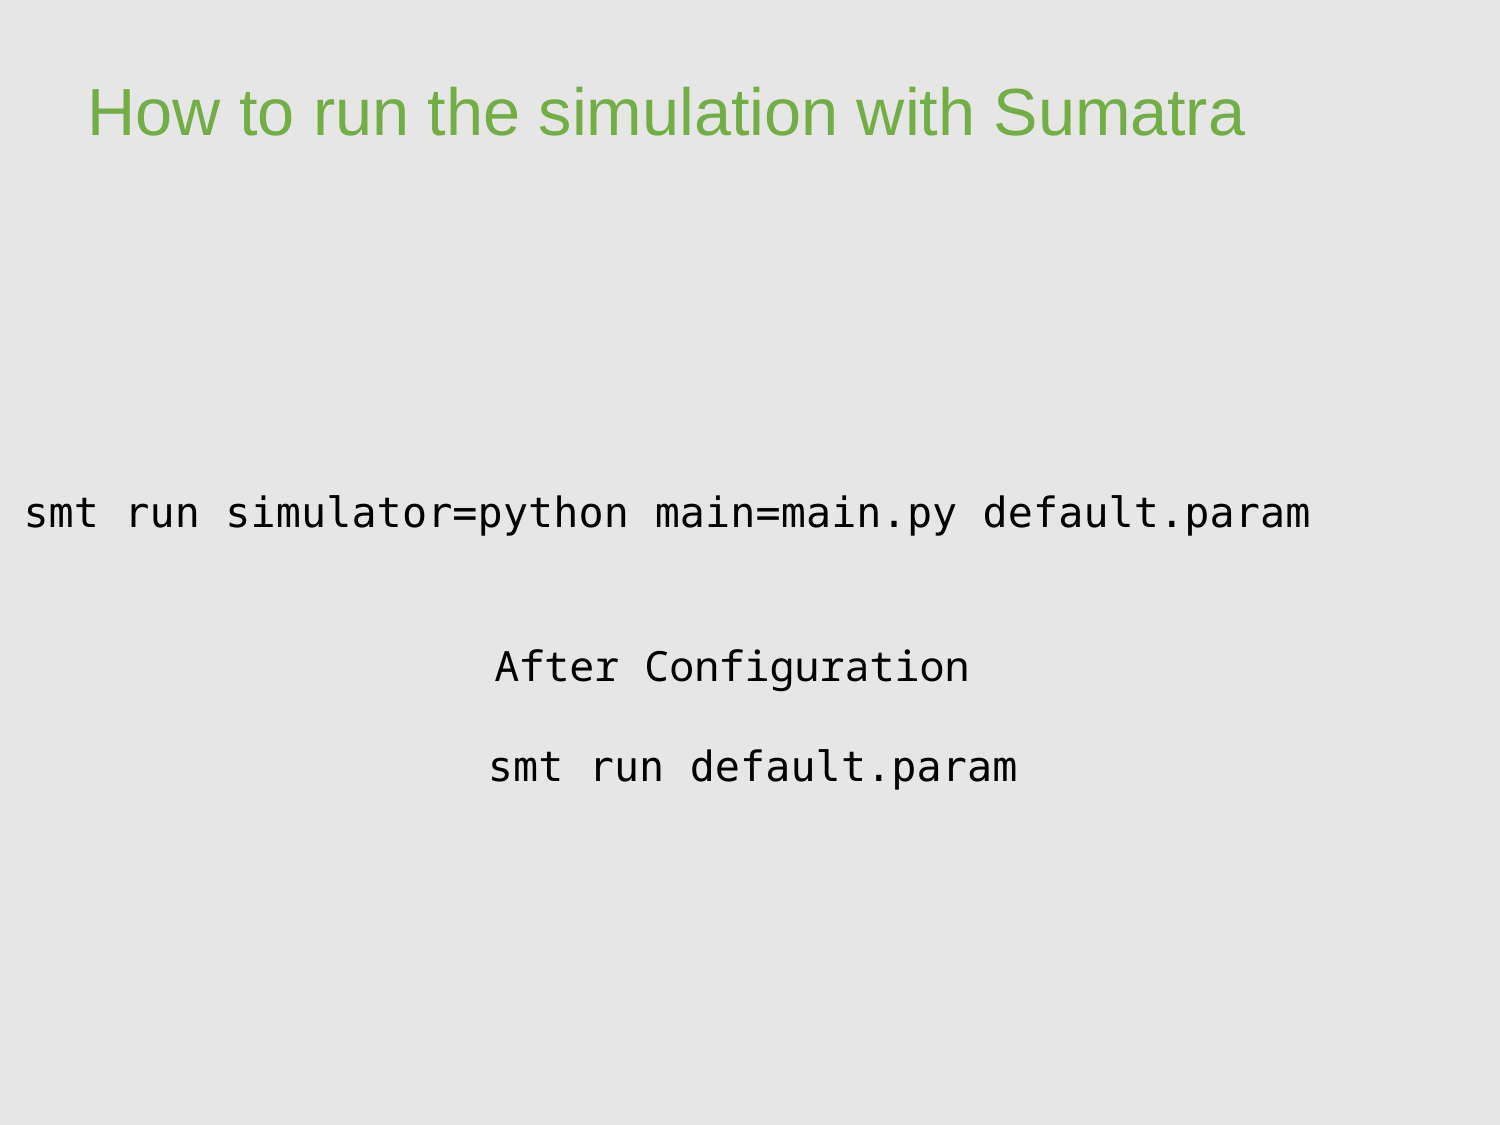

# How to run the simulation with Sumatra
smt run ­­simulator=python ­­main=main.py default.param
			After Configuration
smt run default.param
20